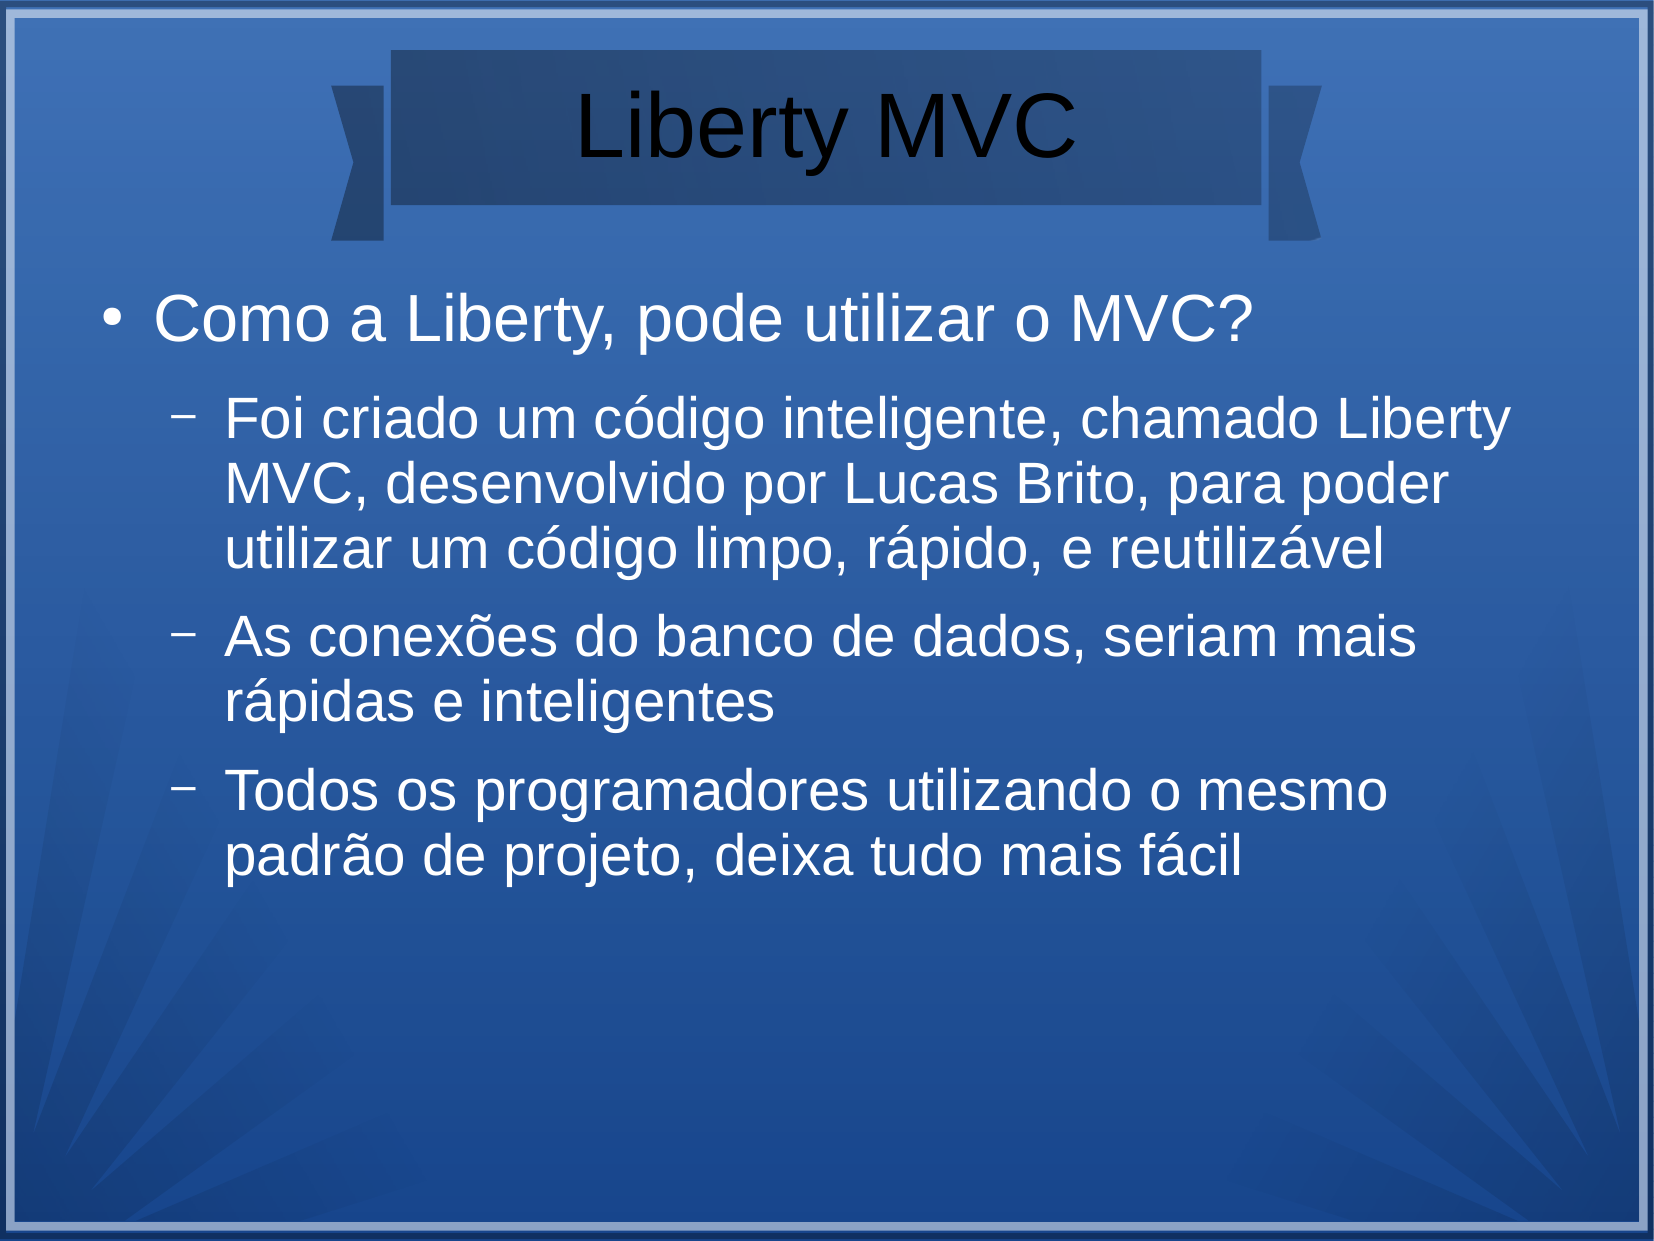

# Liberty MVC
Como a Liberty, pode utilizar o MVC?
Foi criado um código inteligente, chamado Liberty MVC, desenvolvido por Lucas Brito, para poder utilizar um código limpo, rápido, e reutilizável
As conexões do banco de dados, seriam mais rápidas e inteligentes
Todos os programadores utilizando o mesmo padrão de projeto, deixa tudo mais fácil